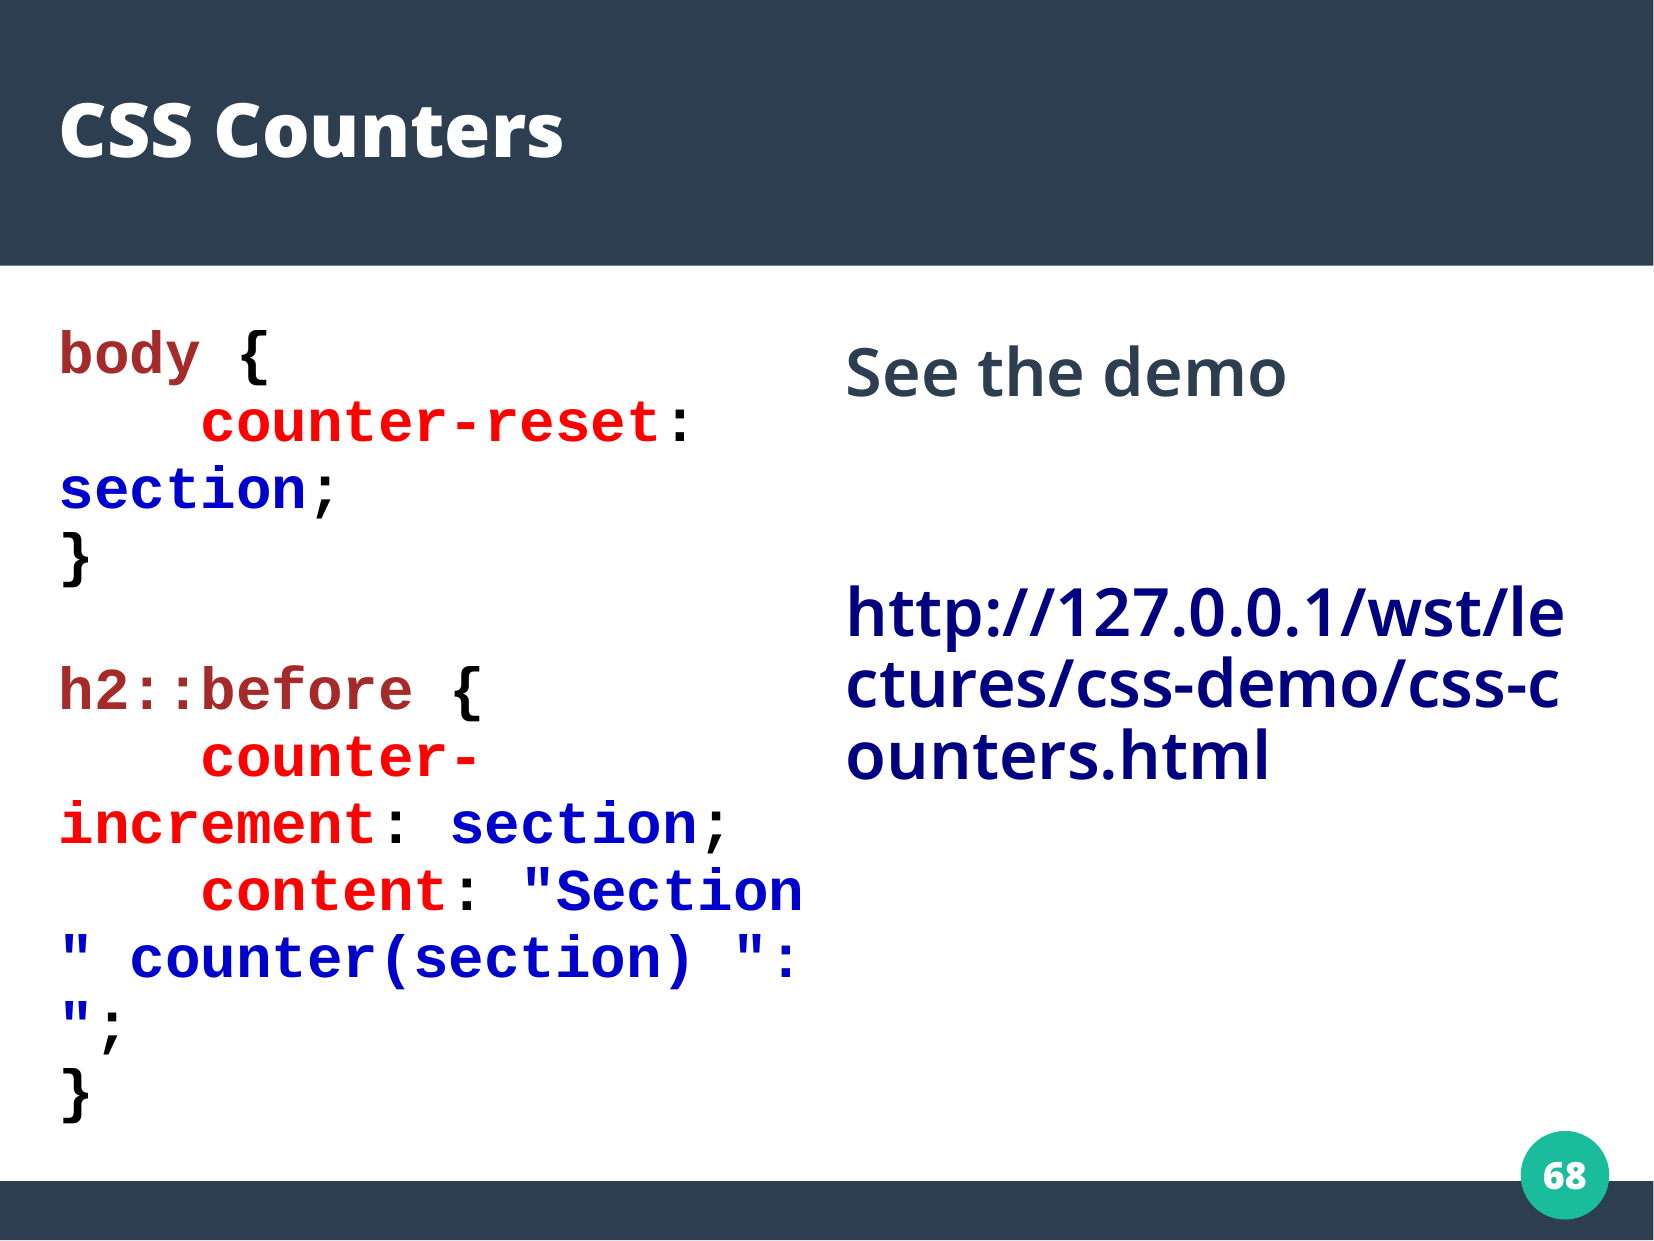

# CSS Counters
body {
    counter-reset: section;
}
h2::before {
    counter-increment: section;
    content: "Section " counter(section) ": ";
}
See the demo
http://127.0.0.1/wst/lectures/css-demo/css-counters.html
68